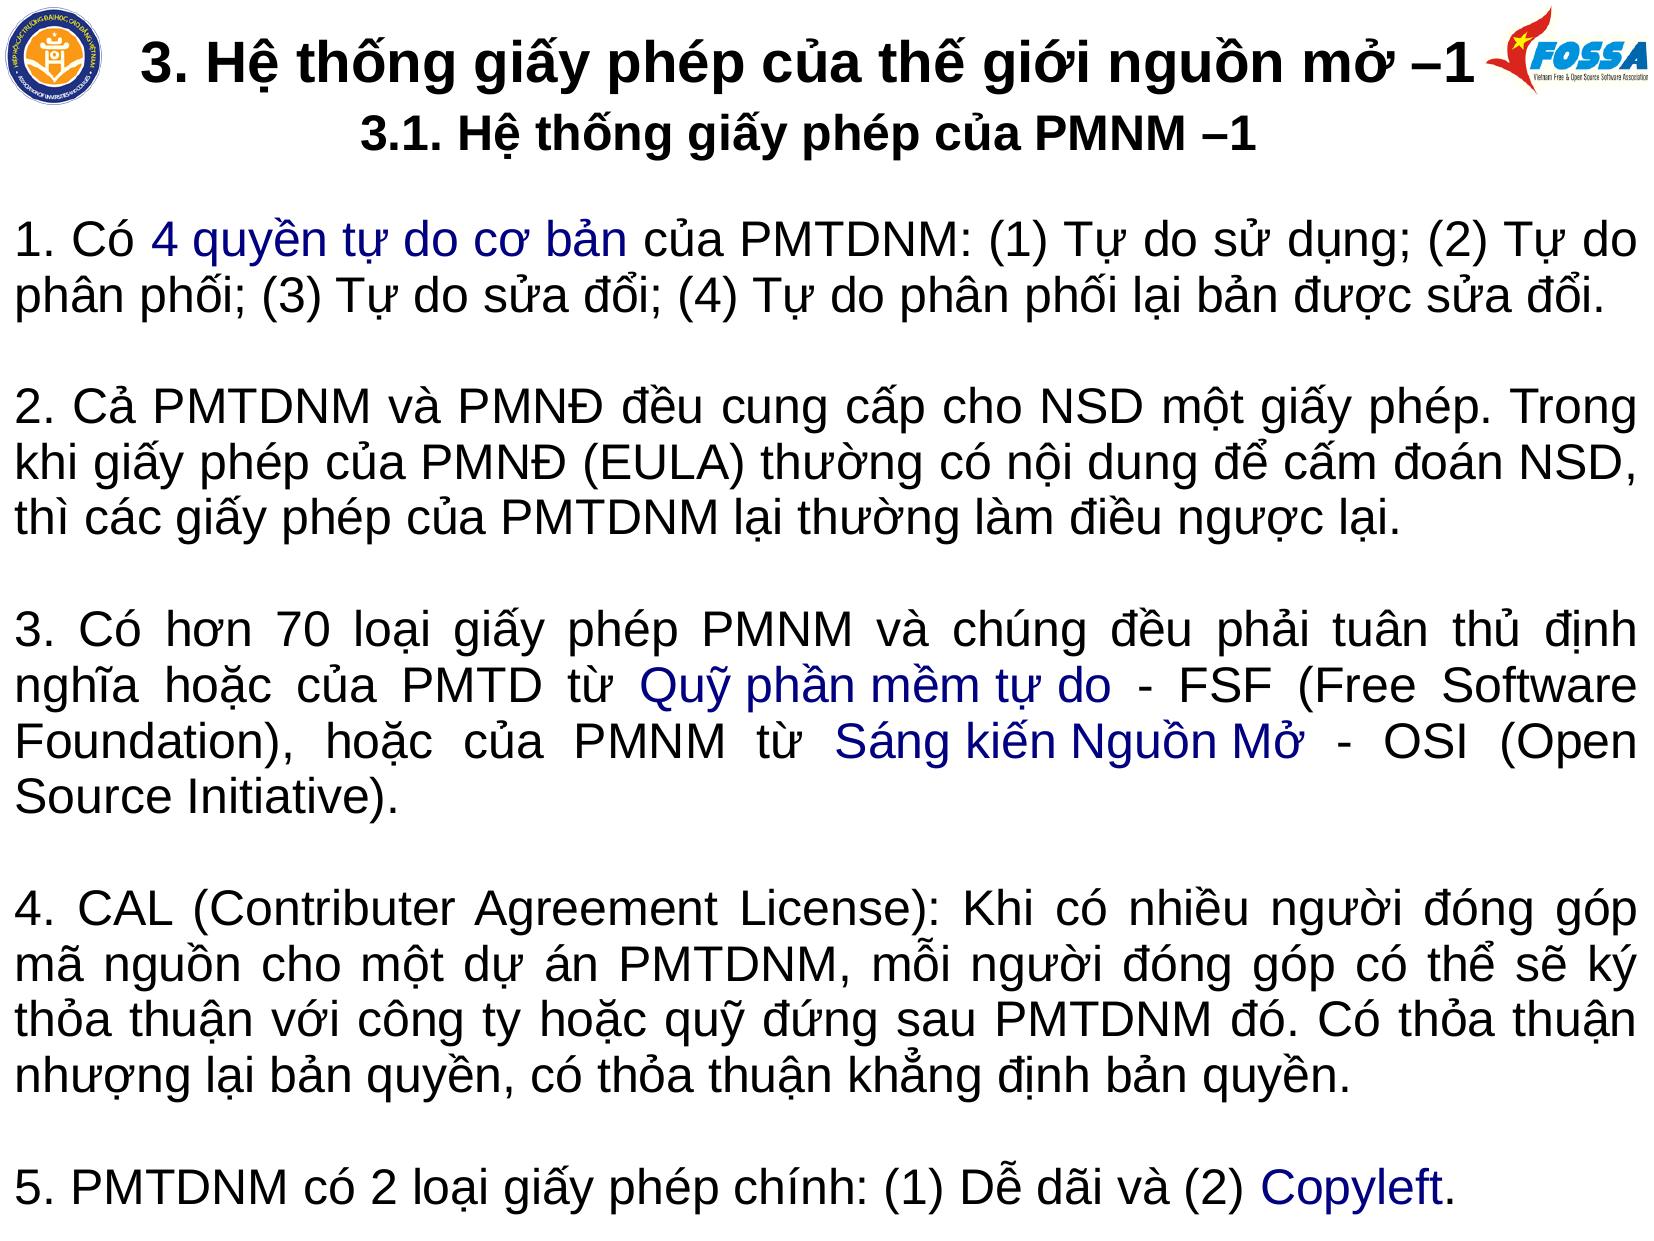

# 3. Hệ thống giấy phép của thế giới nguồn mở –1 3.1. Hệ thống giấy phép của PMNM –1
1. Có 4 quyền tự do cơ bản của PMTDNM: (1) Tự do sử dụng; (2) Tự do phân phối; (3) Tự do sửa đổi; (4) Tự do phân phối lại bản được sửa đổi.
2. Cả PMTDNM và PMNĐ đều cung cấp cho NSD một giấy phép. Trong khi giấy phép của PMNĐ (EULA) thường có nội dung để cấm đoán NSD, thì các giấy phép của PMTDNM lại thường làm điều ngược lại.
3. Có hơn 70 loại giấy phép PMNM và chúng đều phải tuân thủ định nghĩa hoặc của PMTD từ Quỹ phần mềm tự do - FSF (Free Software Foundation), hoặc của PMNM từ Sáng kiến Nguồn Mở - OSI (Open Source Initiative).
4. CAL (Contributer Agreement License): Khi có nhiều người đóng góp mã nguồn cho một dự án PMTDNM, mỗi người đóng góp có thể sẽ ký thỏa thuận với công ty hoặc quỹ đứng sau PMTDNM đó. Có thỏa thuận nhượng lại bản quyền, có thỏa thuận khẳng định bản quyền.
5. PMTDNM có 2 loại giấy phép chính: (1) Dễ dãi và (2) Copyleft.